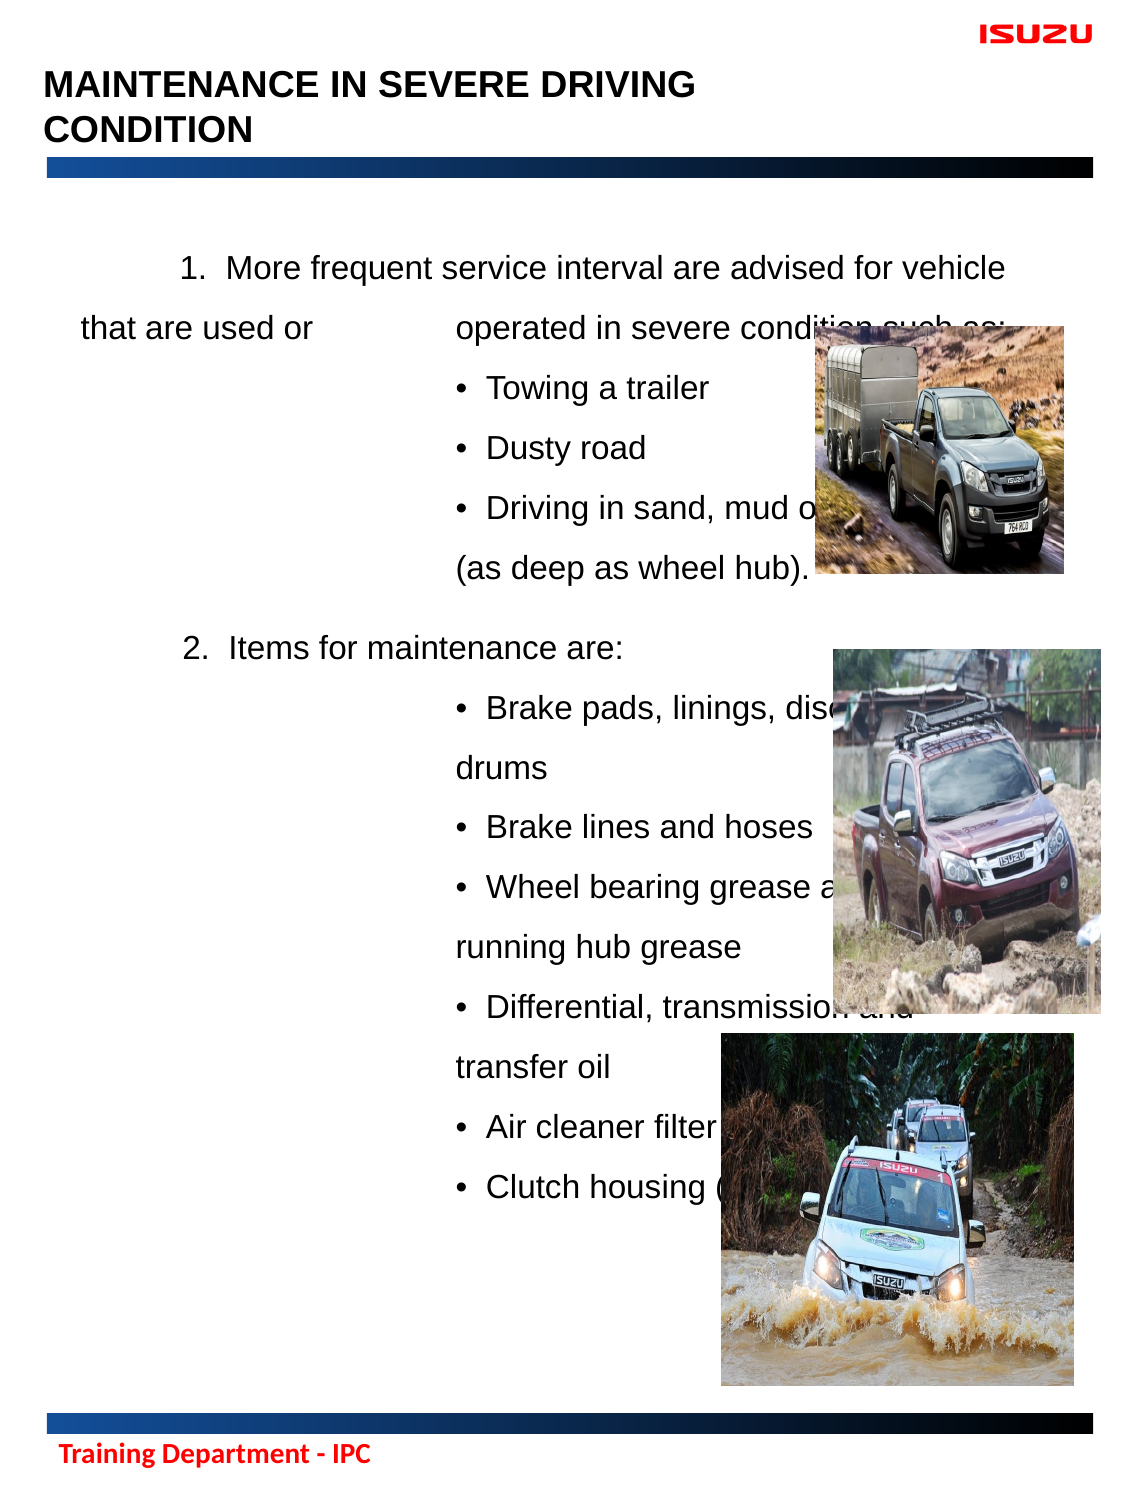

MAINTENANCE IN SEVERE DRIVING CONDITION
 1. More frequent service interval are advised for vehicle that are used or 	operated in severe condition such as;
• Towing a trailer
• Dusty road
• Driving in sand, mud or deep water (as deep as wheel hub).
 2. Items for maintenance are:
• Brake pads, linings, discs and drums
• Brake lines and hoses
• Wheel bearing grease and free- running hub grease
• Differential, transmission and transfer oil
• Air cleaner filter
• Clutch housing (check water entry)